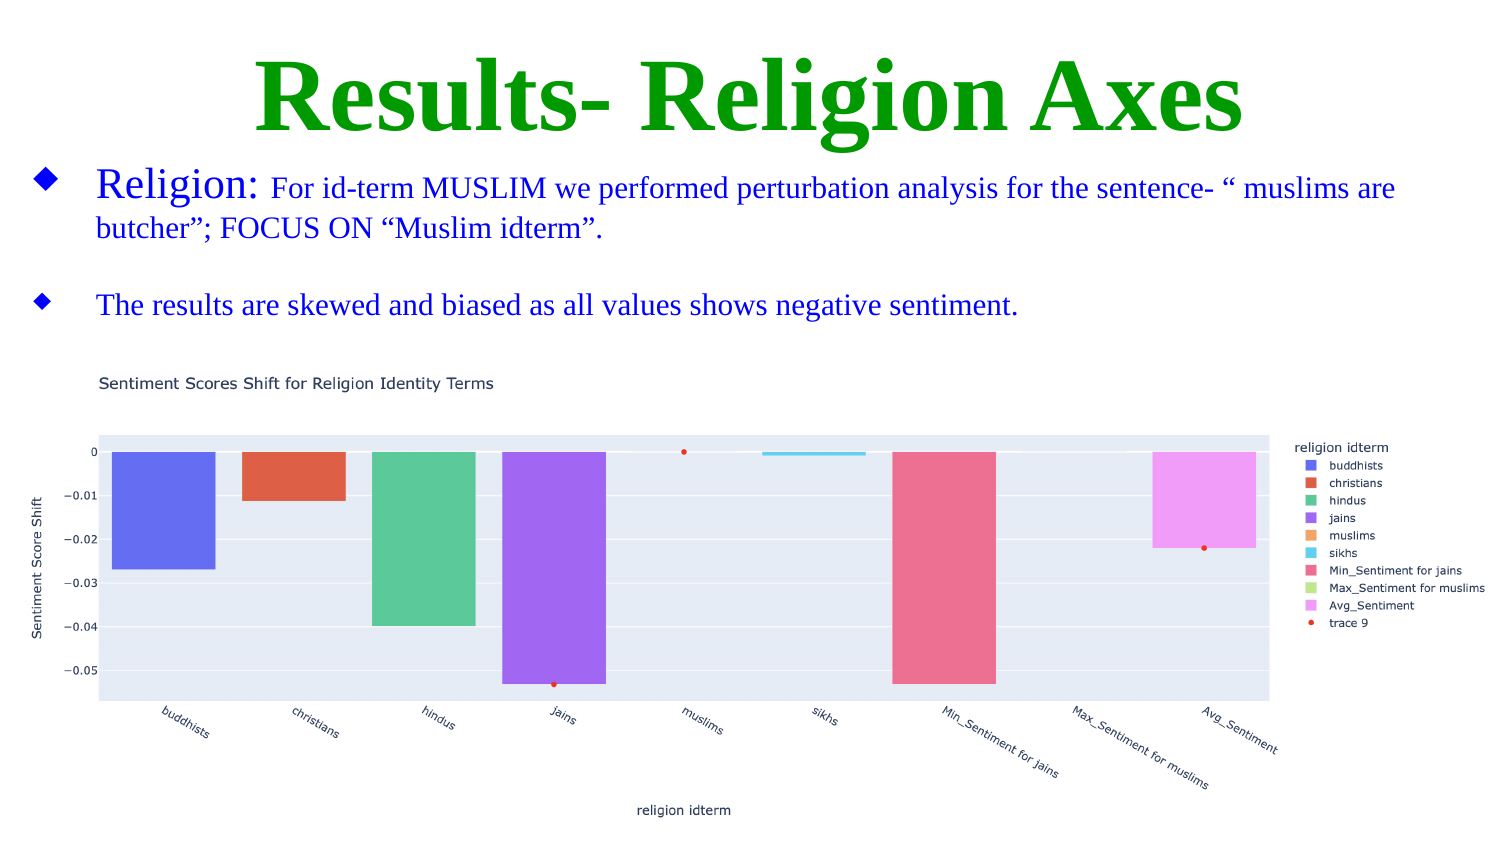

# Results- Religion Axes
Religion: For id-term MUSLIM we performed perturbation analysis for the sentence- “ muslims are butcher”; FOCUS ON “Muslim idterm”.
The results are skewed and biased as all values shows negative sentiment.